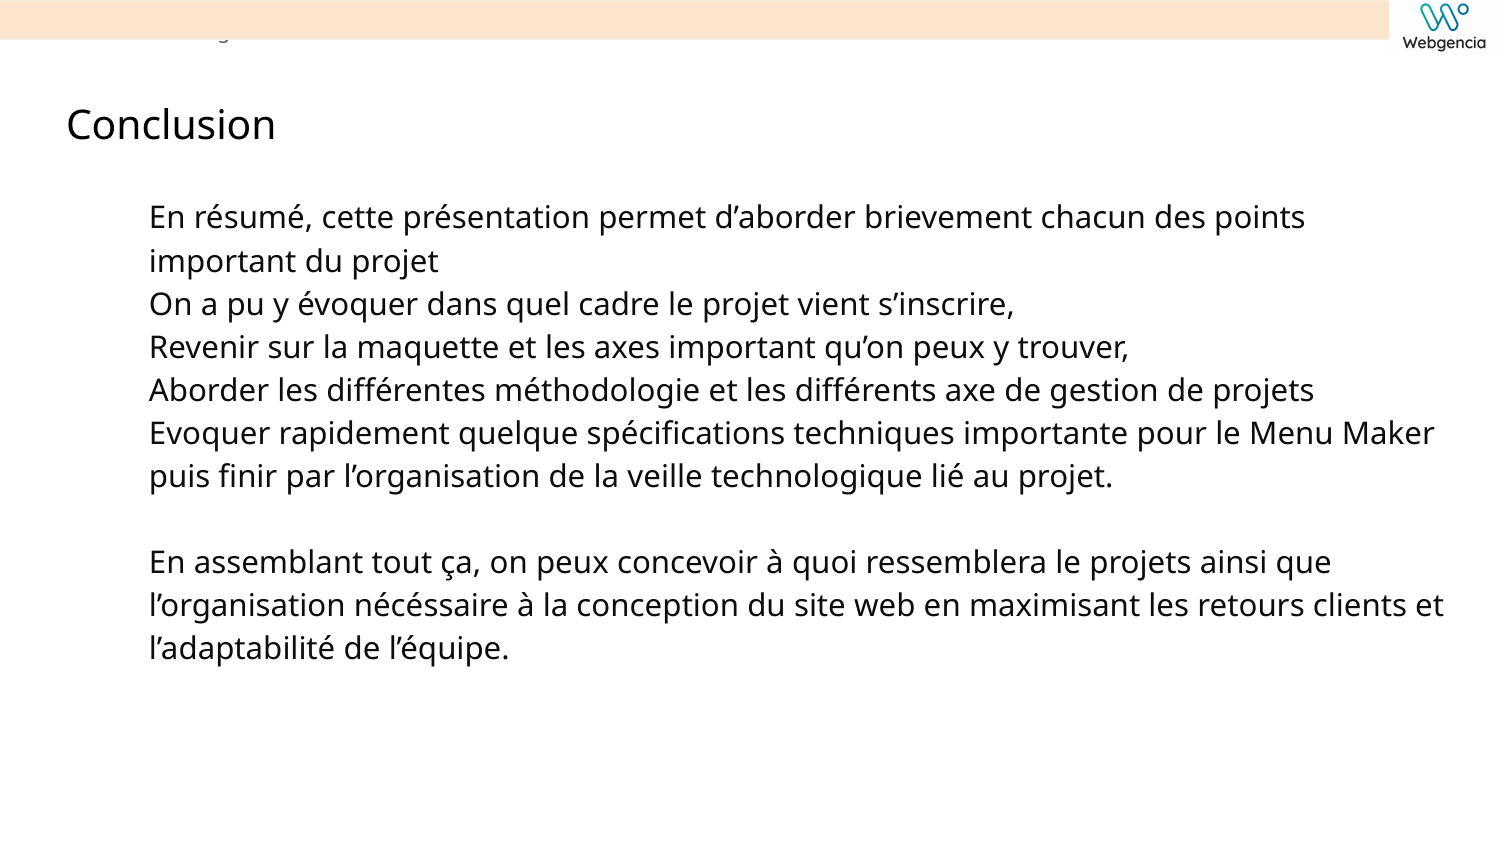

Présentation de l’usage du no-code
# Conclusion
En résumé, cette présentation permet d’aborder brievement chacun des points important du projet
On a pu y évoquer dans quel cadre le projet vient s’inscrire,
Revenir sur la maquette et les axes important qu’on peux y trouver,
Aborder les différentes méthodologie et les différents axe de gestion de projets
Evoquer rapidement quelque spécifications techniques importante pour le Menu Maker
puis finir par l’organisation de la veille technologique lié au projet.
En assemblant tout ça, on peux concevoir à quoi ressemblera le projets ainsi que l’organisation nécéssaire à la conception du site web en maximisant les retours clients et l’adaptabilité de l’équipe.